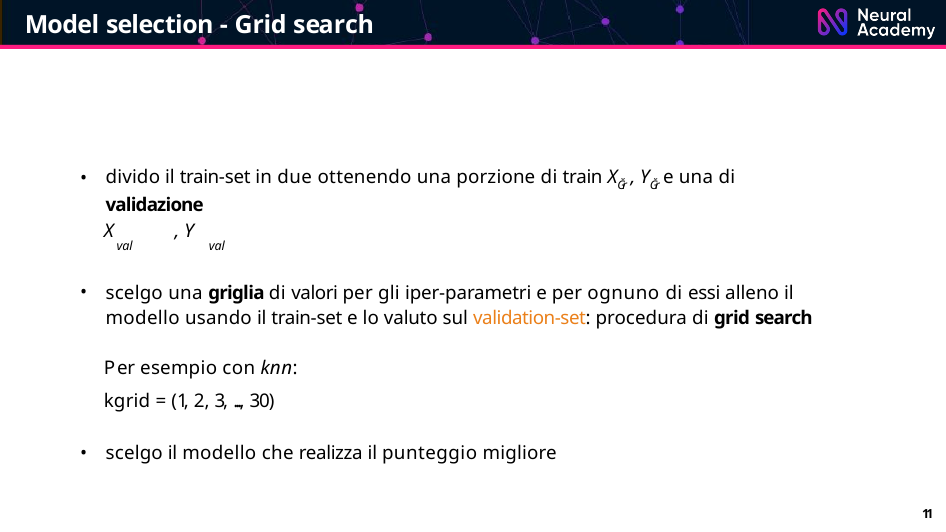

# Model selection - Grid search
divido il train-set in due ottenendo una porzione di train XĞr , YĞr e una di
validazione
X	, Y
val	val
scelgo una griglia di valori per gli iper-parametri e per ognuno di essi alleno il modello usando il train-set e lo valuto sul validation-set: procedura di grid search
Per esempio con knn:
kgrid = (1, 2, 3, ..., 30)
scelgo il modello che realizza il punteggio migliore